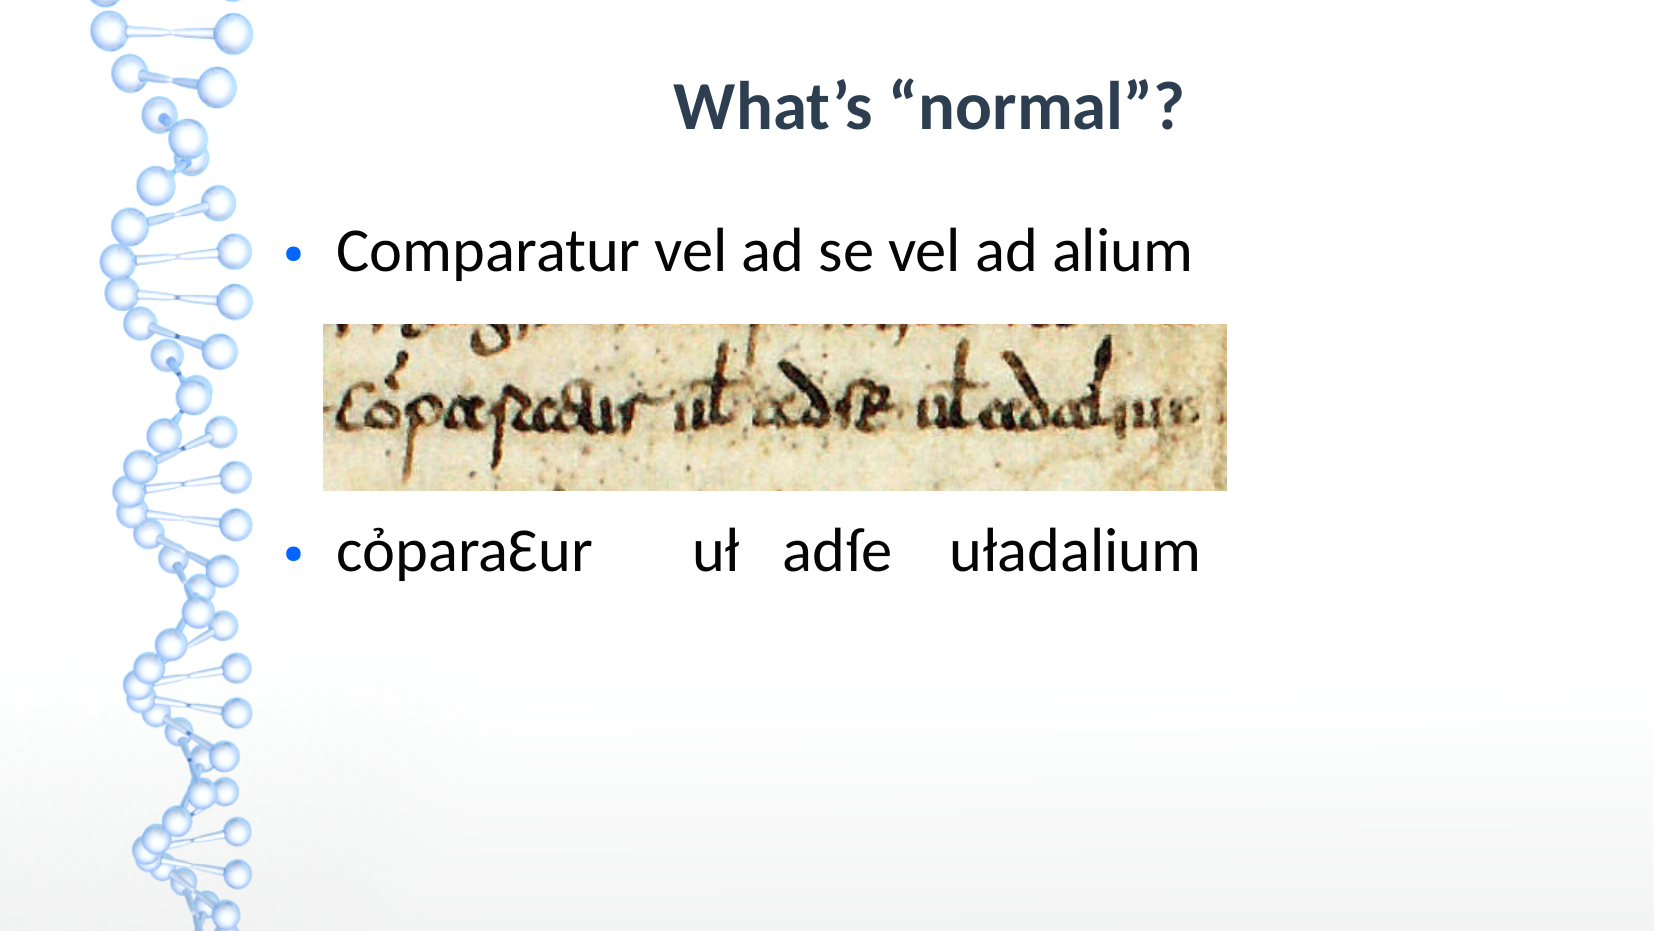

# What’s “normal”?
Comparatur vel ad se vel ad alium
cỏparaƐur uł adſe uładalium